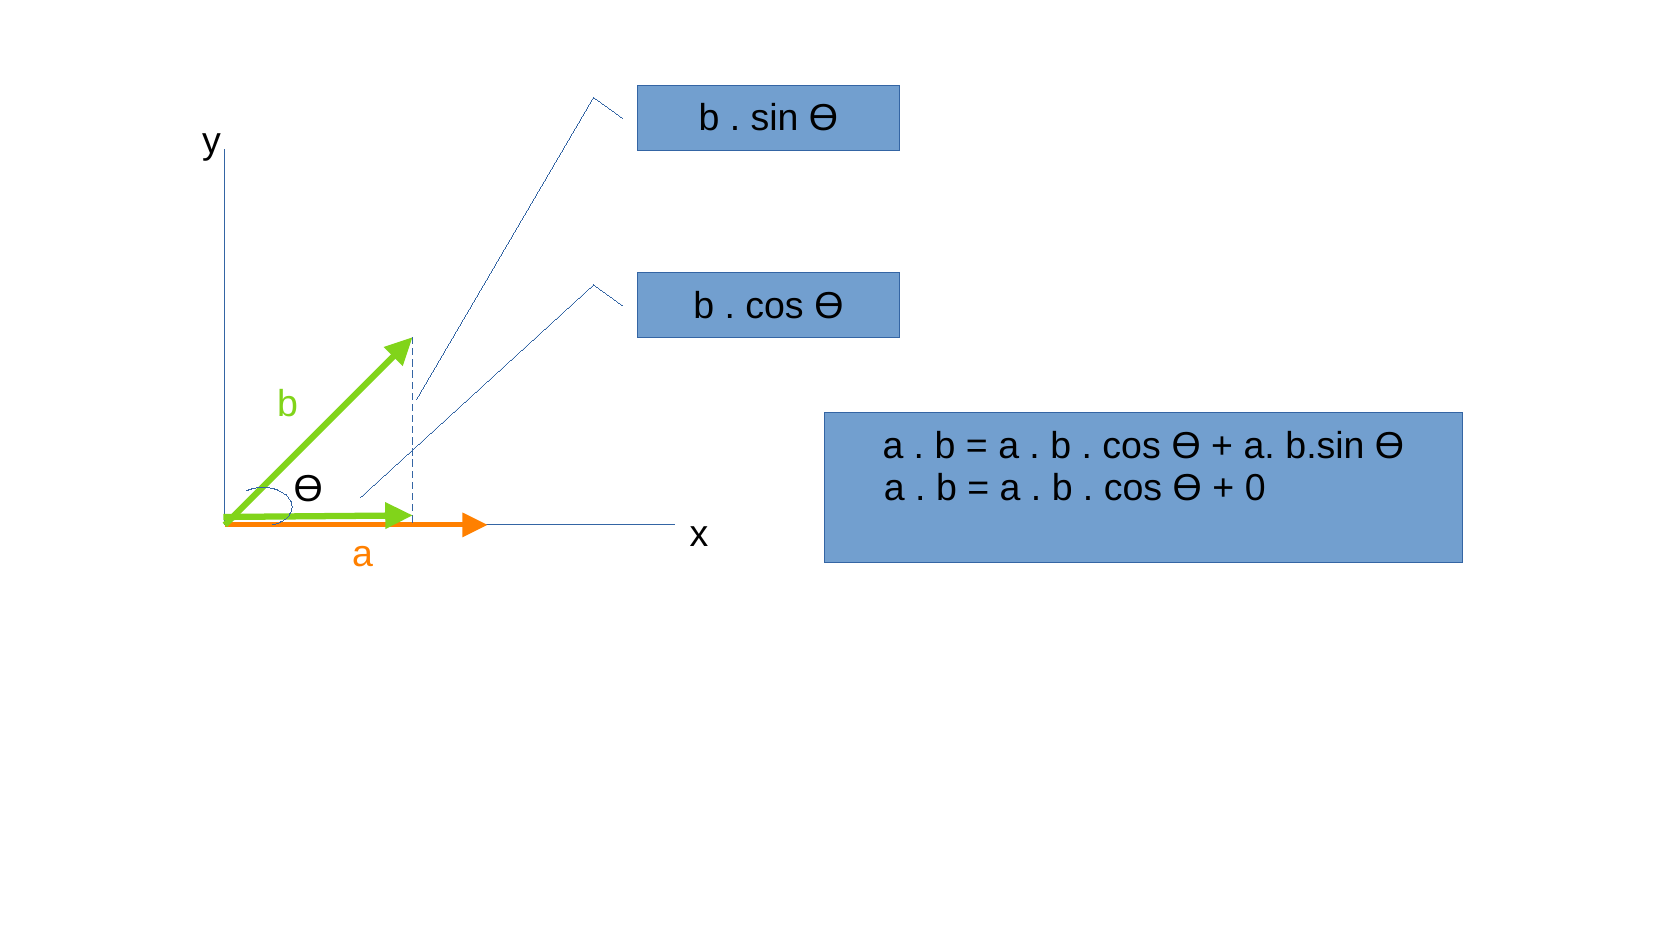

b . sin ϴ
y
b . cos ϴ
b
a . b = a . b . cos ϴ + a. b.sin ϴ
a . b = a . b . cos ϴ + 0
ϴ
x
a